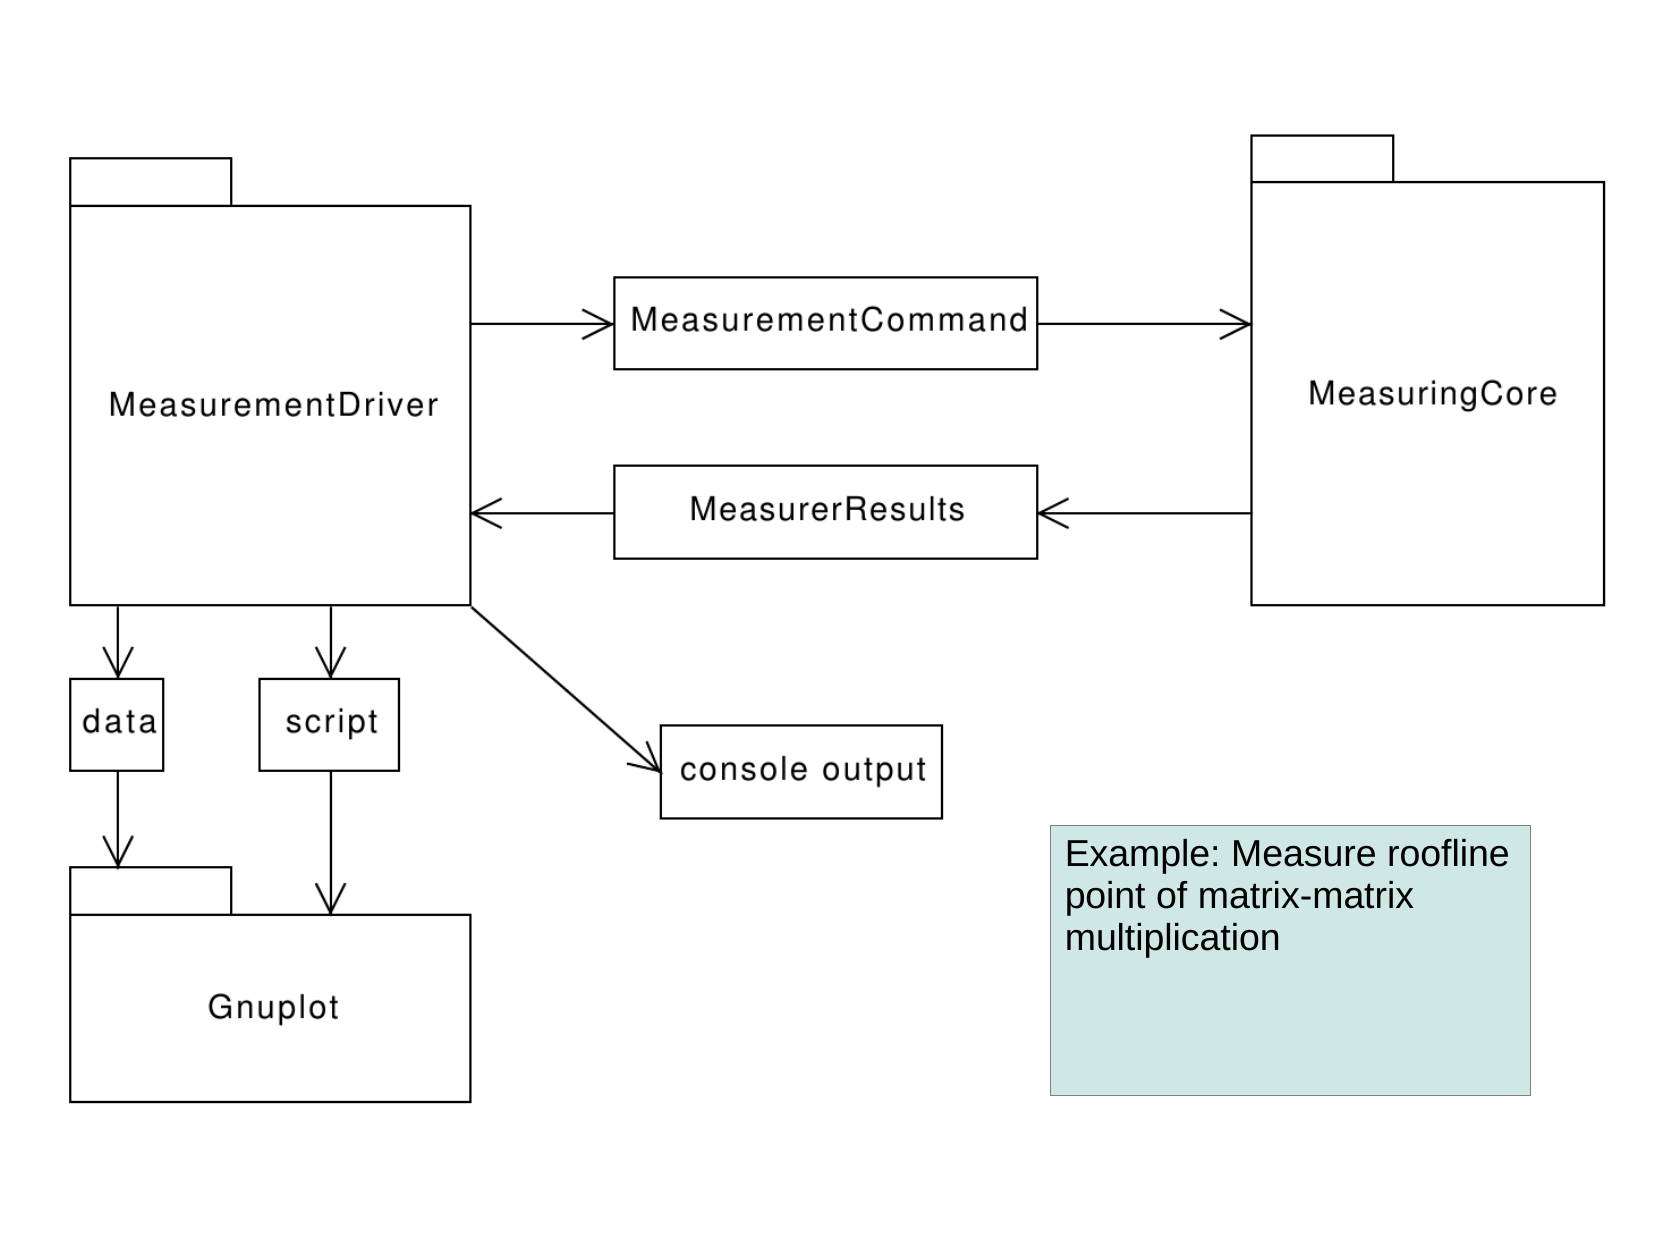

Example: Measure roofline
point of matrix-matrix
multiplication